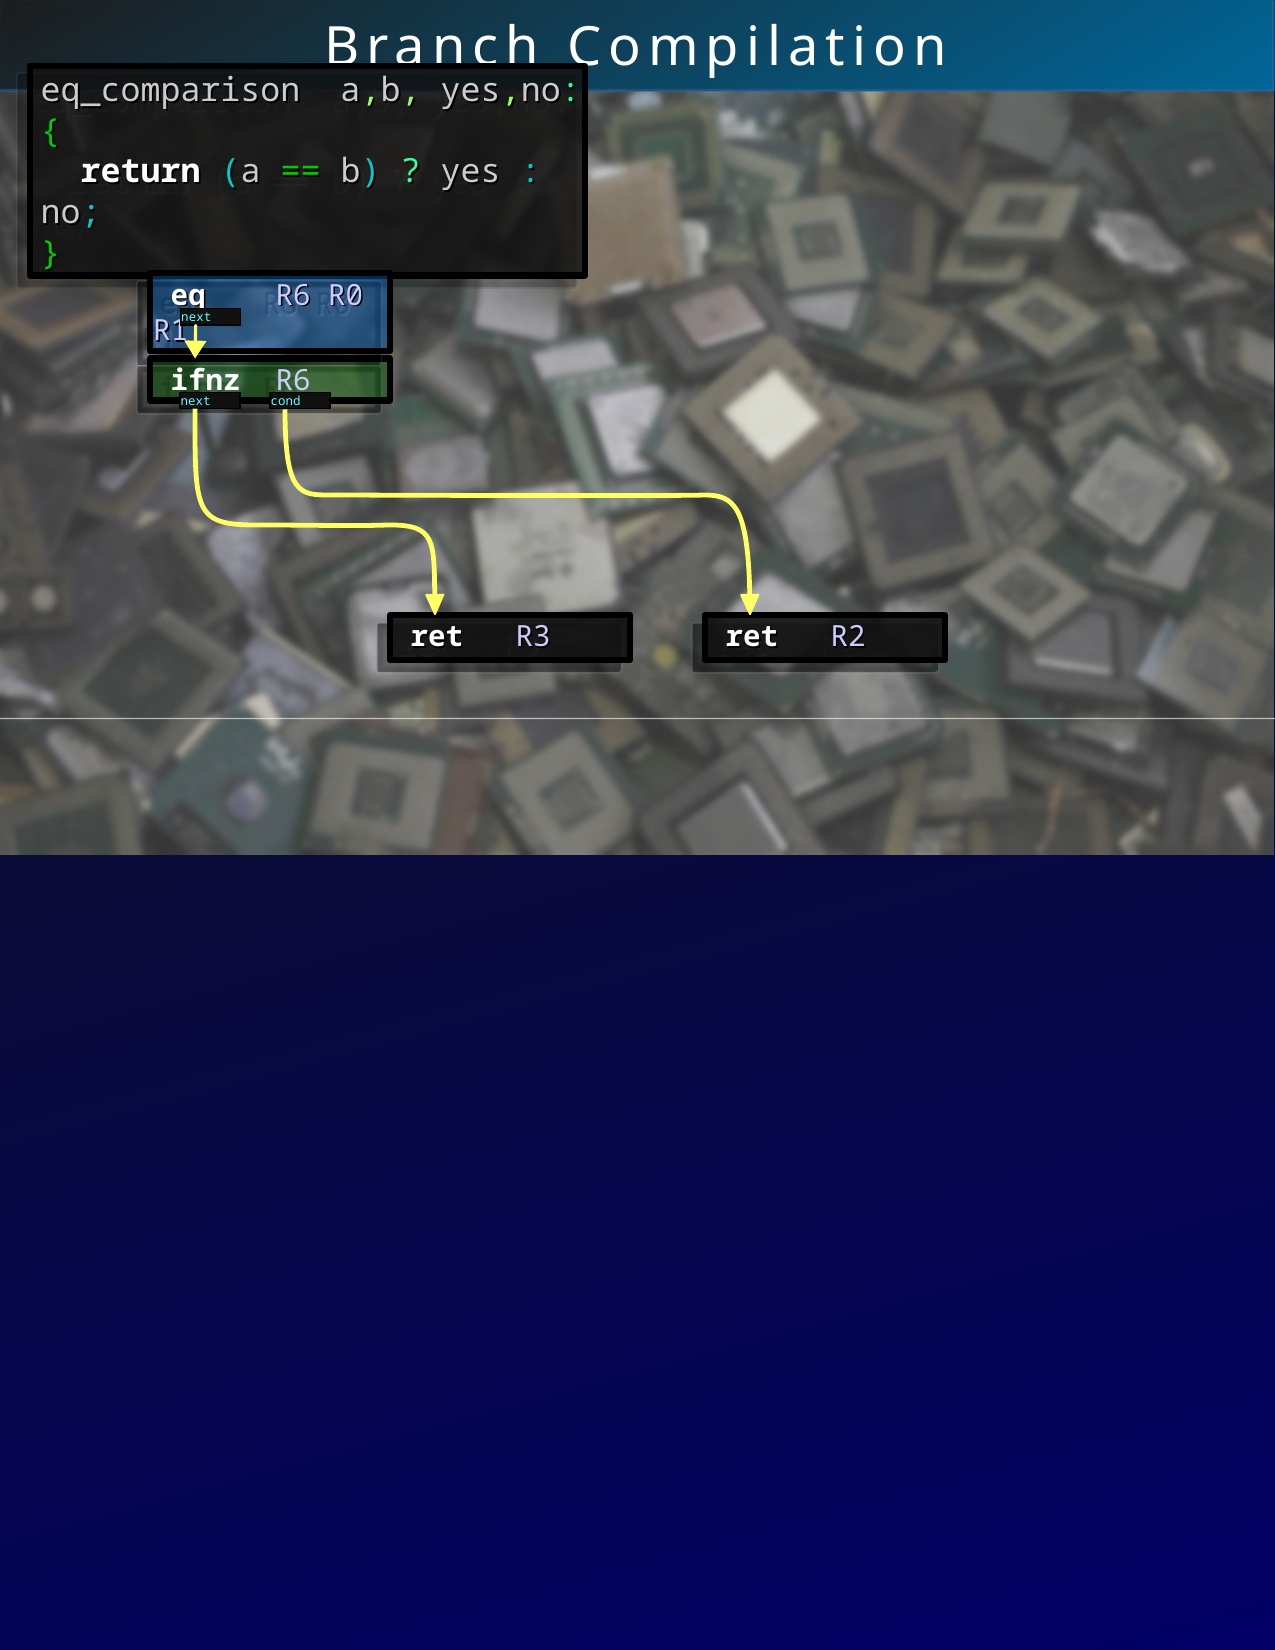

Branch Compilation
eq_comparison a,b, yes,no:
{
 return (a == b) ? yes : no;
}
 eq R6 R0 R1
next
 ifnz R6
next
cond
 ret R3
 ret R2